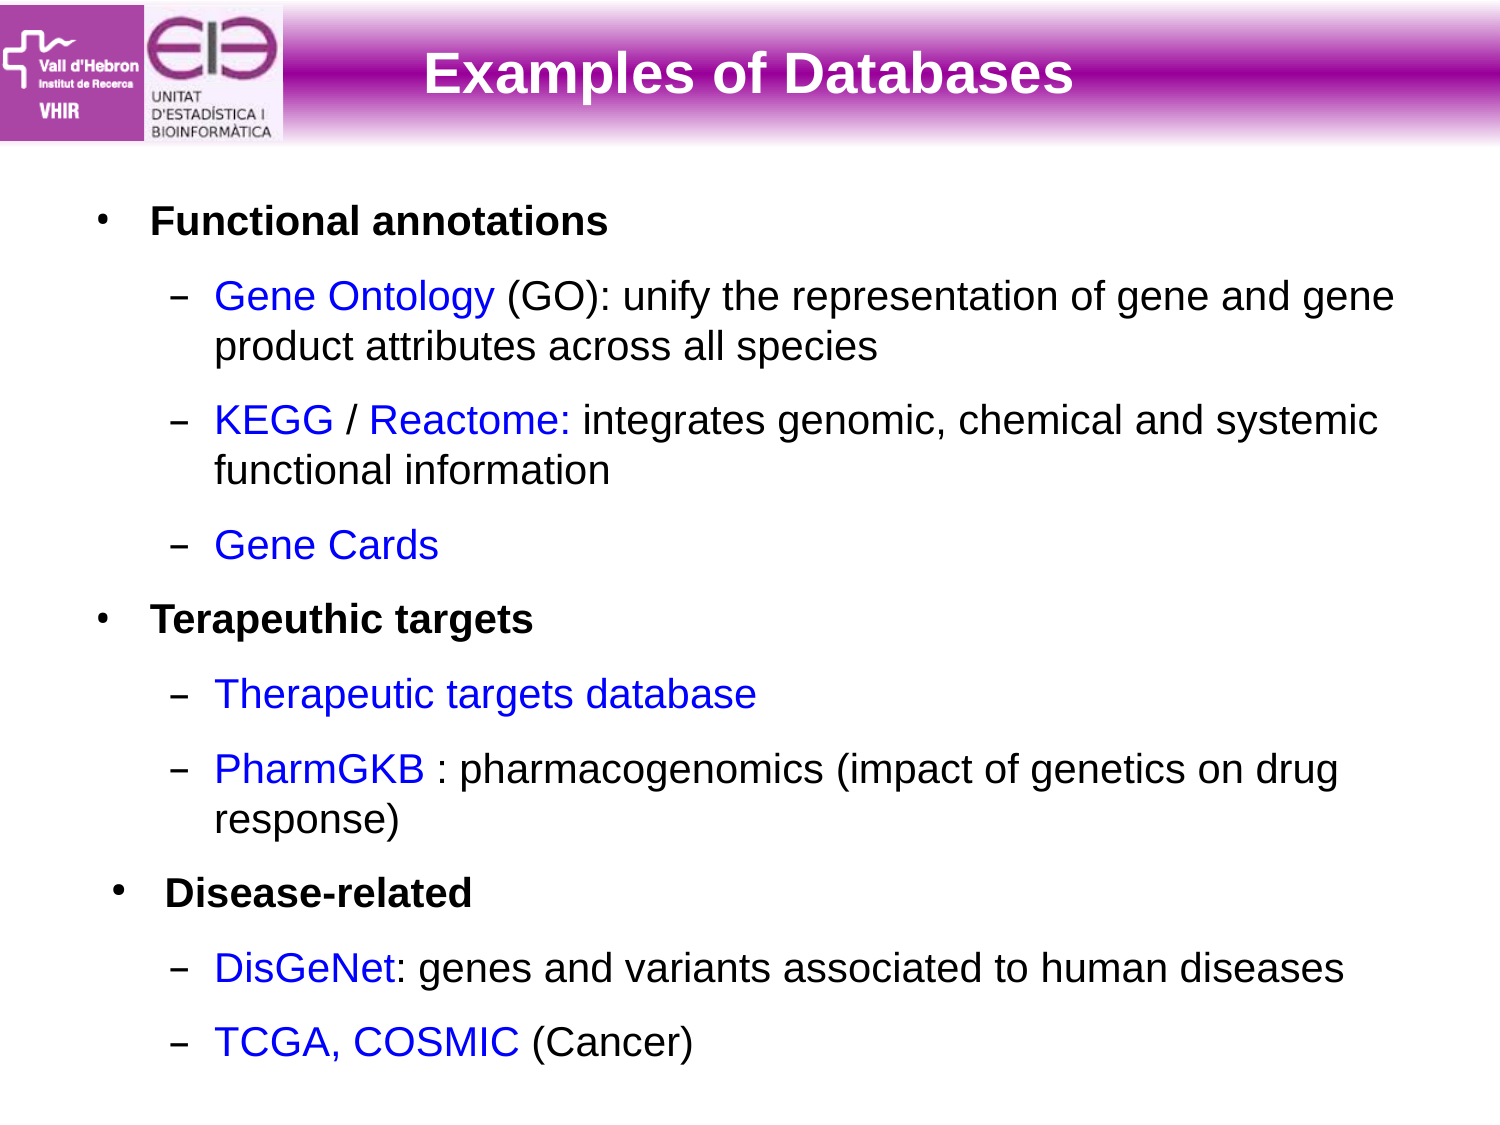

Examples of Databases
# Functional annotations
Gene Ontology (GO): unify the representation of gene and gene product attributes across all species
KEGG / Reactome: integrates genomic, chemical and systemic functional information
Gene Cards
Terapeuthic targets
Therapeutic targets database
PharmGKB : pharmacogenomics (impact of genetics on drug response)
Disease-related
DisGeNet: genes and variants associated to human diseases
TCGA, COSMIC (Cancer)